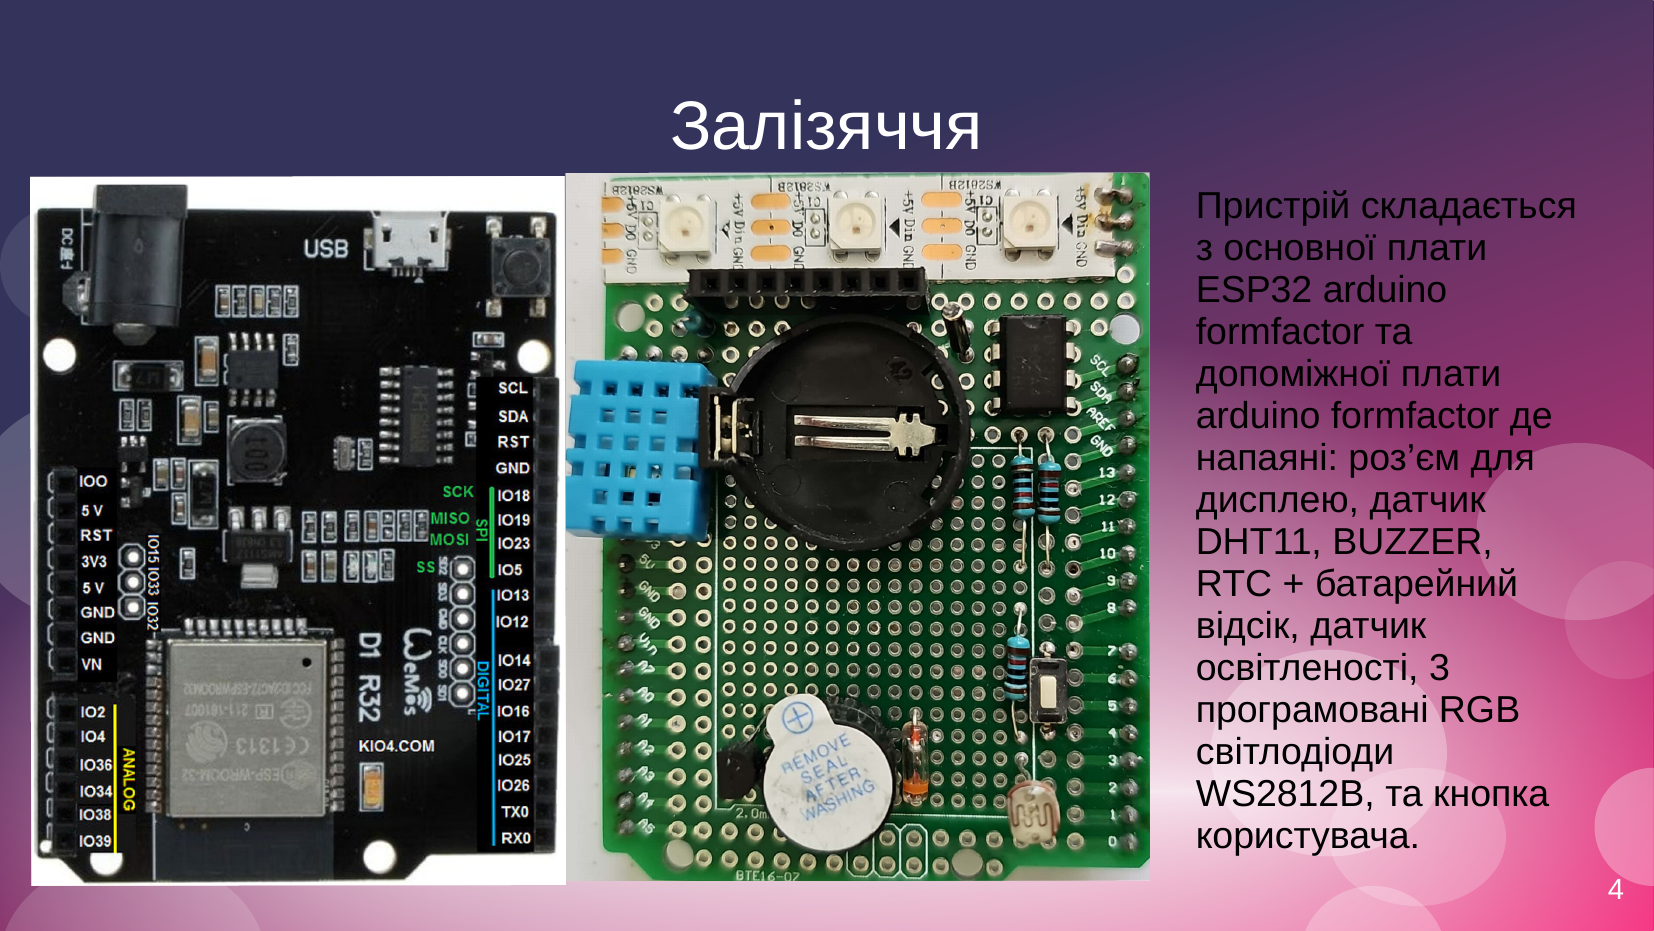

# Залізяччя
Пристрій складається з основної плати ESP32 arduino formfactor та допоміжної плати arduino formfactor де напаяні: роз’єм для дисплею, датчик DHT11, BUZZER, RTC + батарейний відсік, датчик освітленості, 3 програмовані RGB світлодіоди WS2812B, та кнопка користувача.